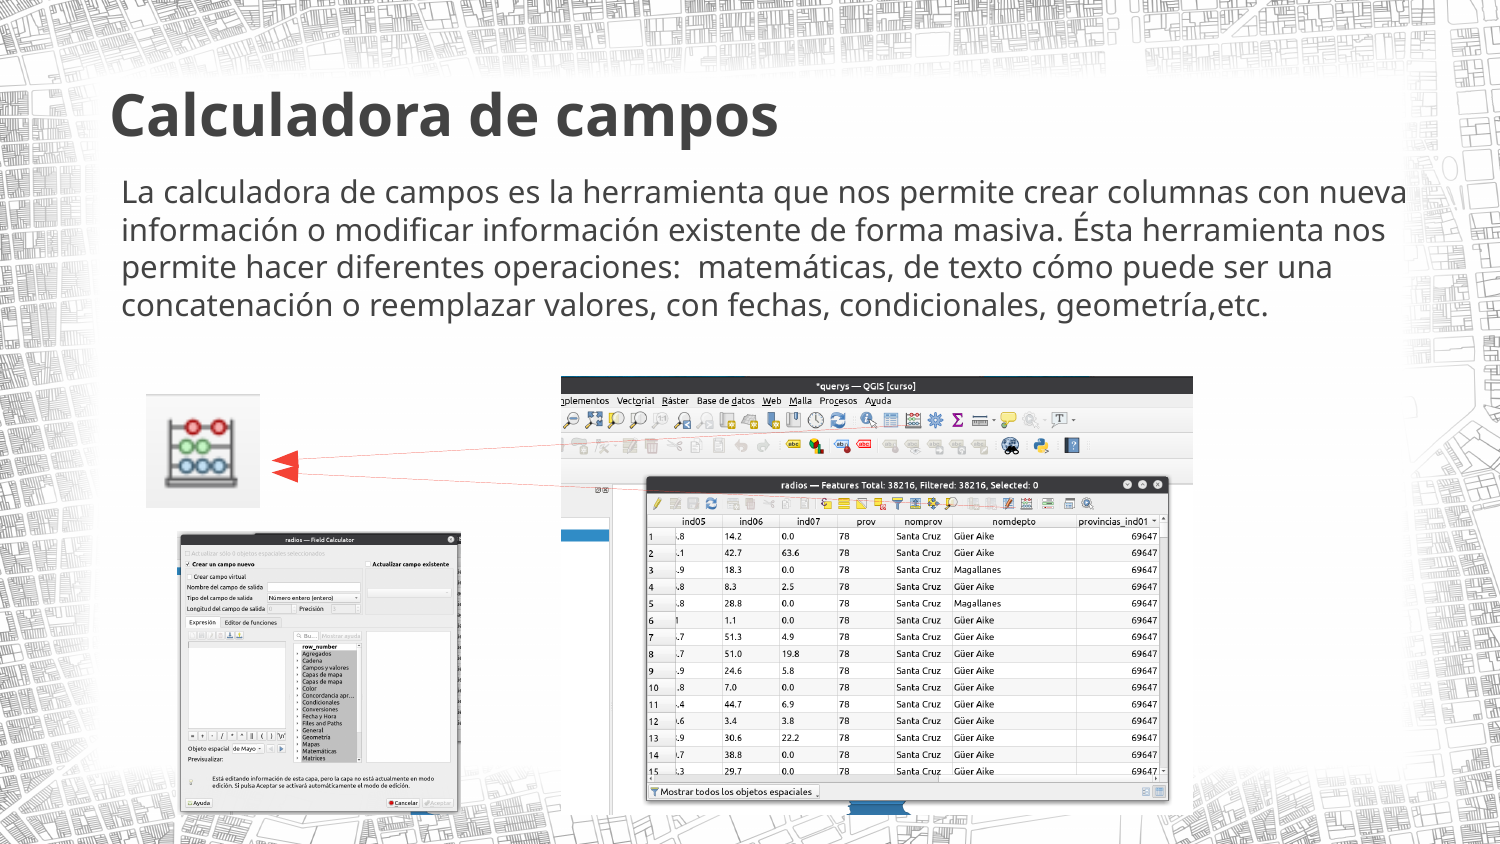

Calculadora de campos
La calculadora de campos es la herramienta que nos permite crear columnas con nueva información o modificar información existente de forma masiva. Ésta herramienta nos permite hacer diferentes operaciones: matemáticas, de texto cómo puede ser una concatenación o reemplazar valores, con fechas, condicionales, geometría,etc.